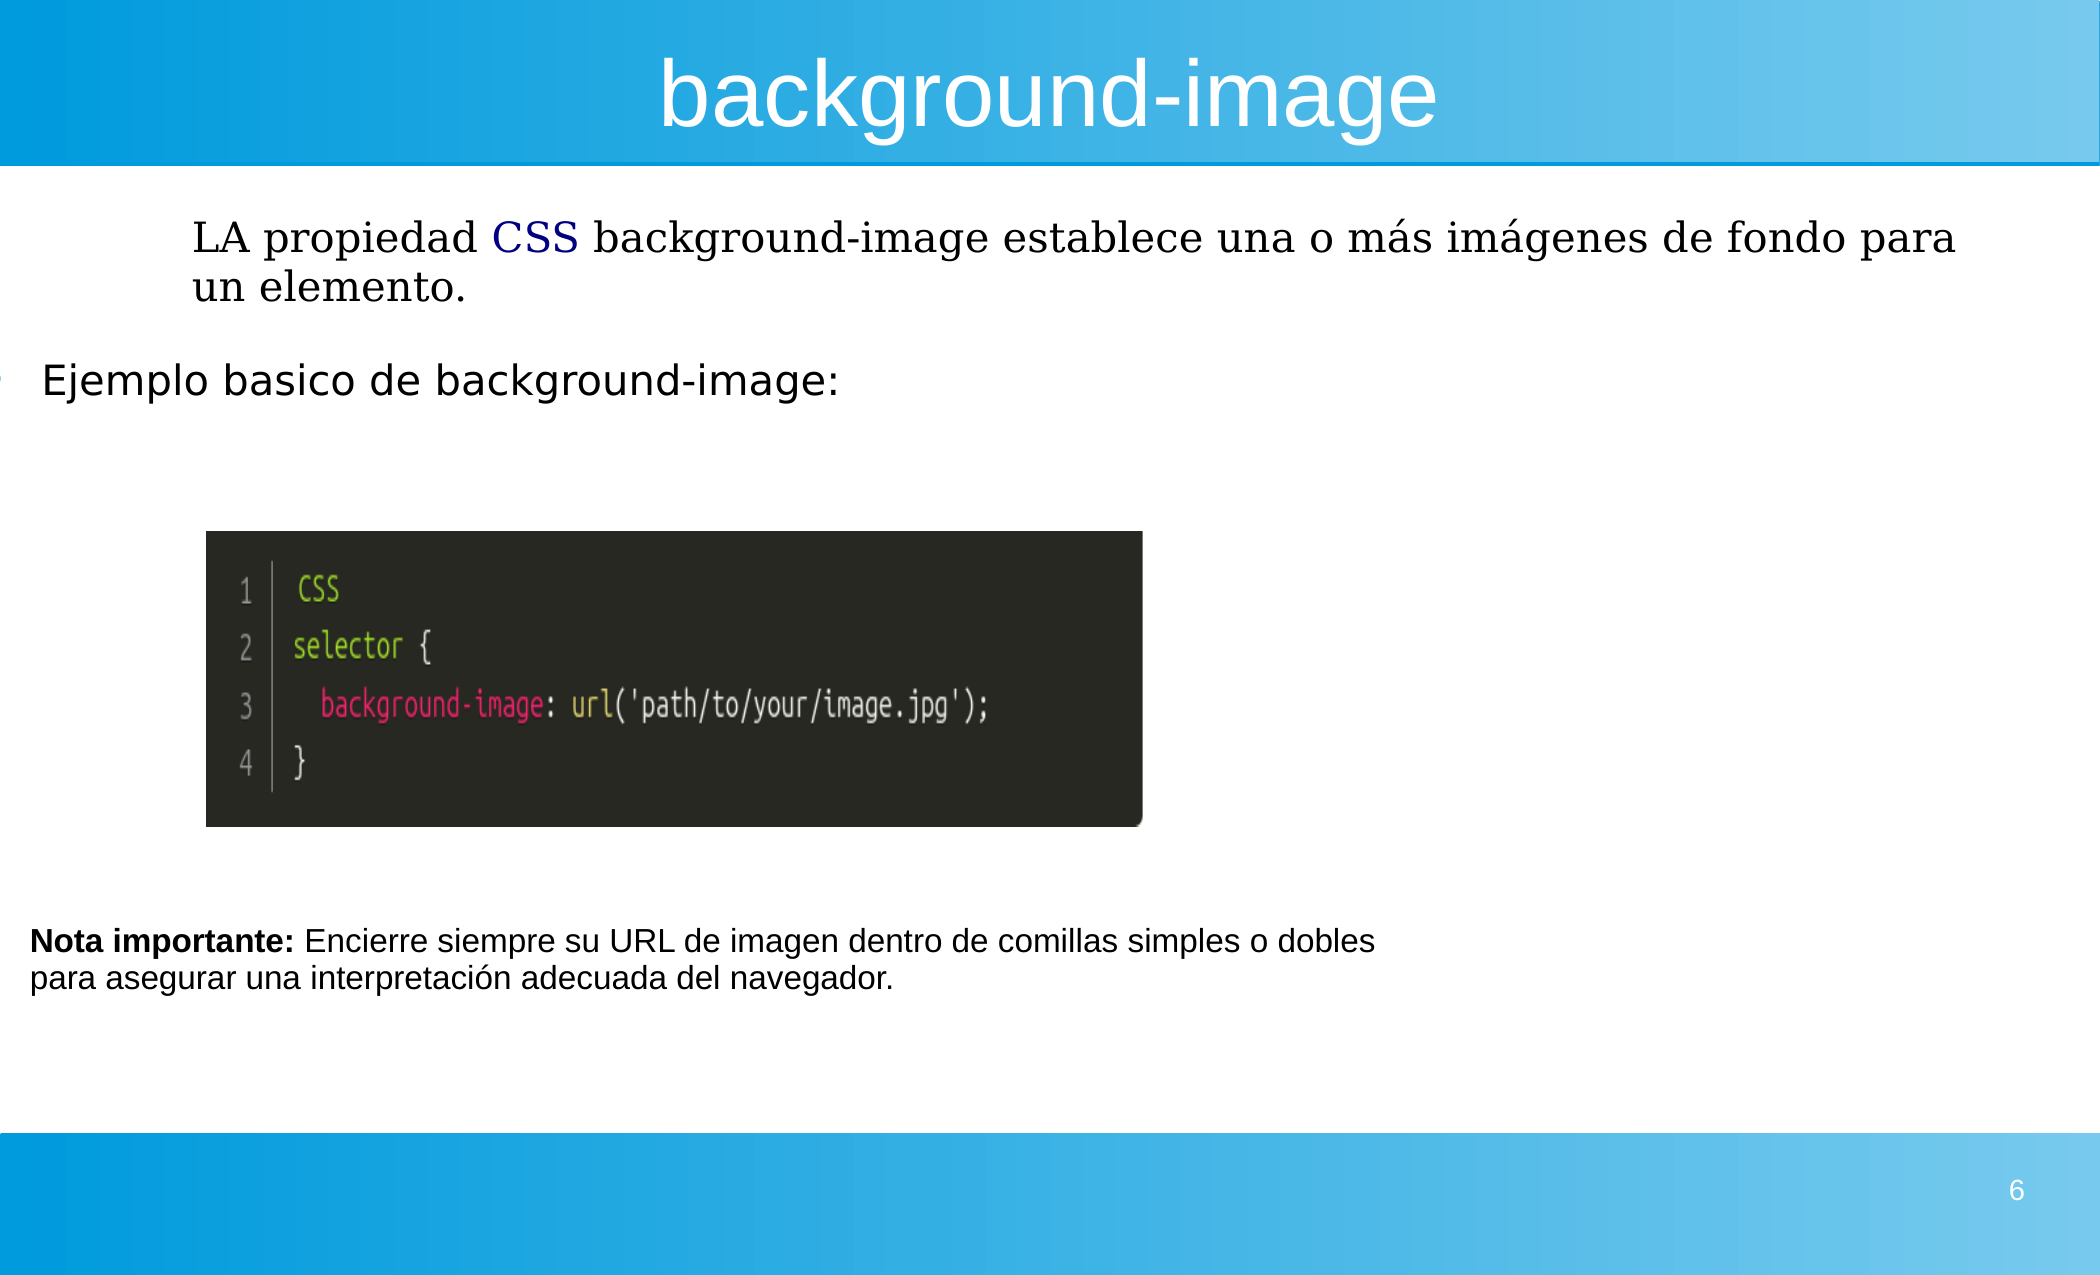

# background-image
LA propiedad CSS background-image establece una o más imágenes de fondo para un elemento.
Ejemplo basico de background-image:
Nota importante: Encierre siempre su URL de imagen dentro de comillas simples o dobles para asegurar una interpretación adecuada del navegador.
6